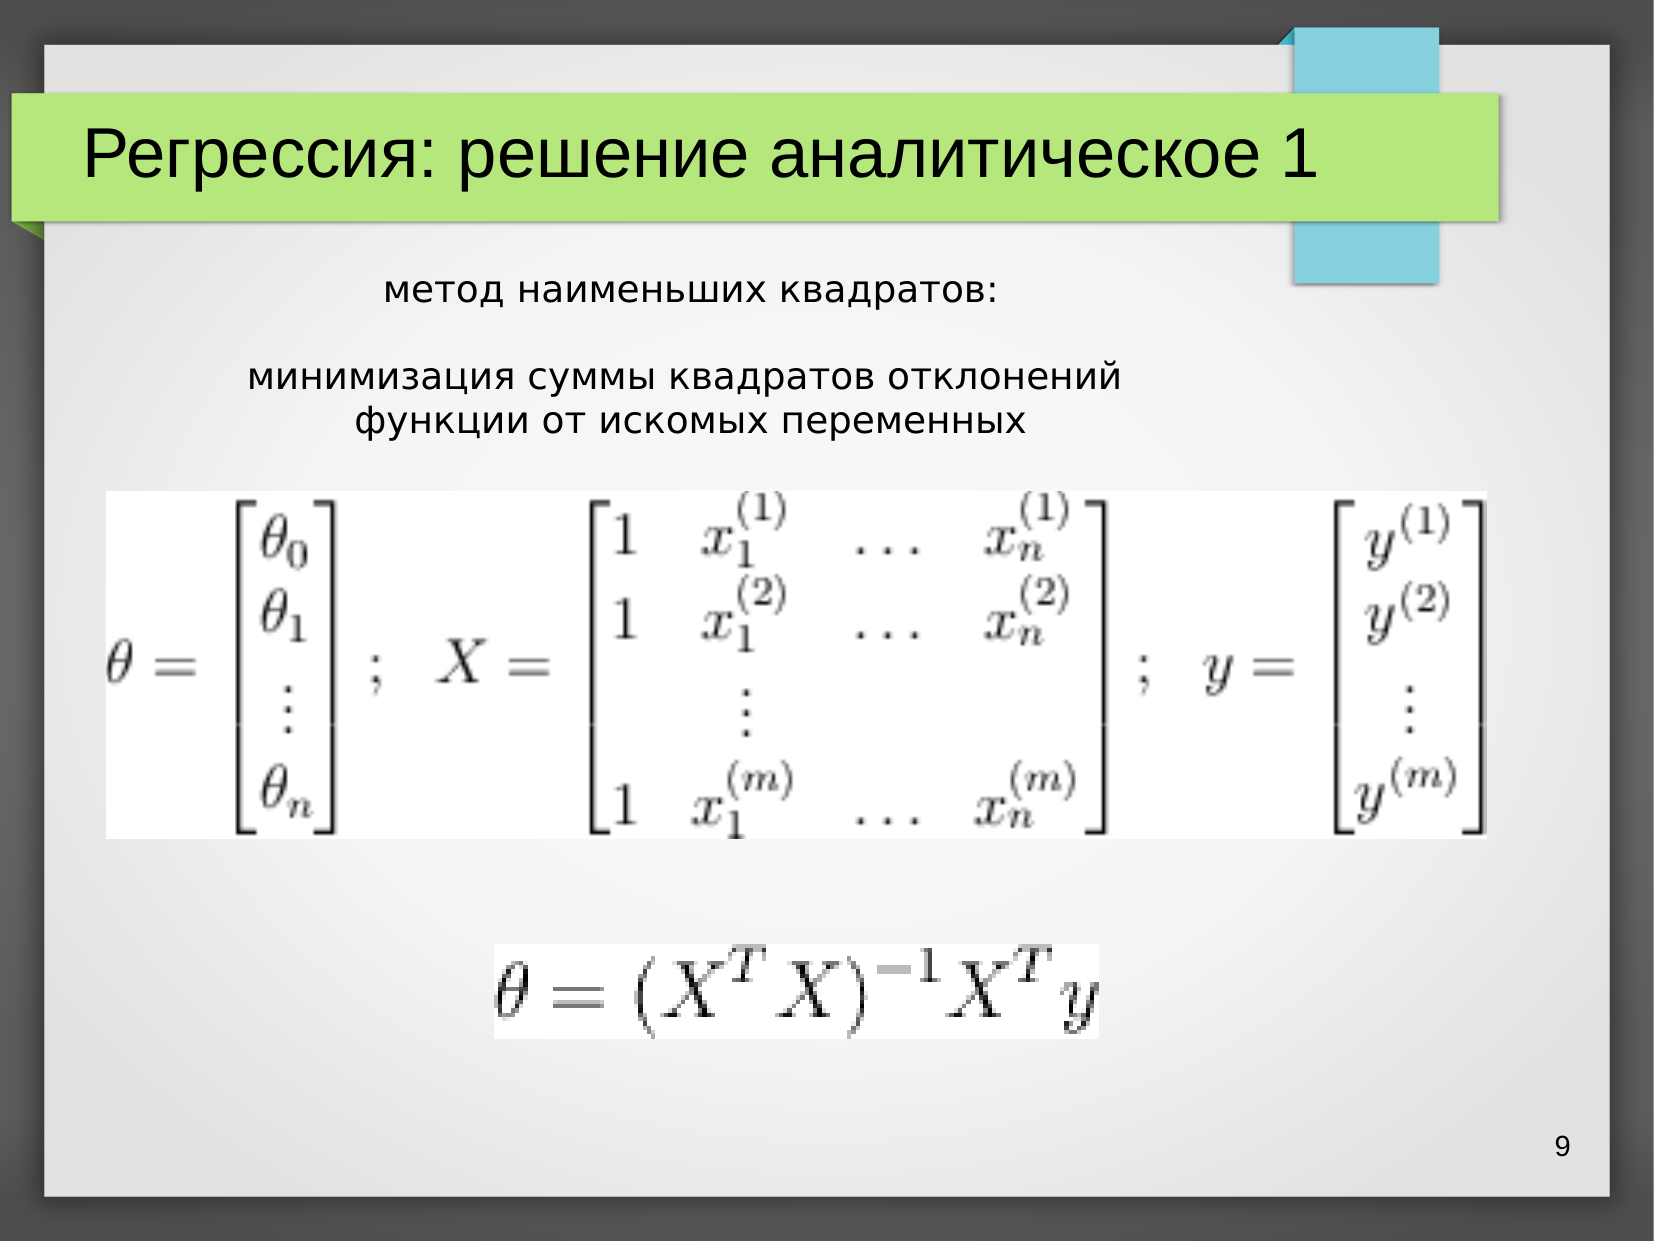

# Регрессия: решение аналитическое 1
метод наименьших квадратов:
минимизация суммы квадратов отклонений функции от искомых переменных
9